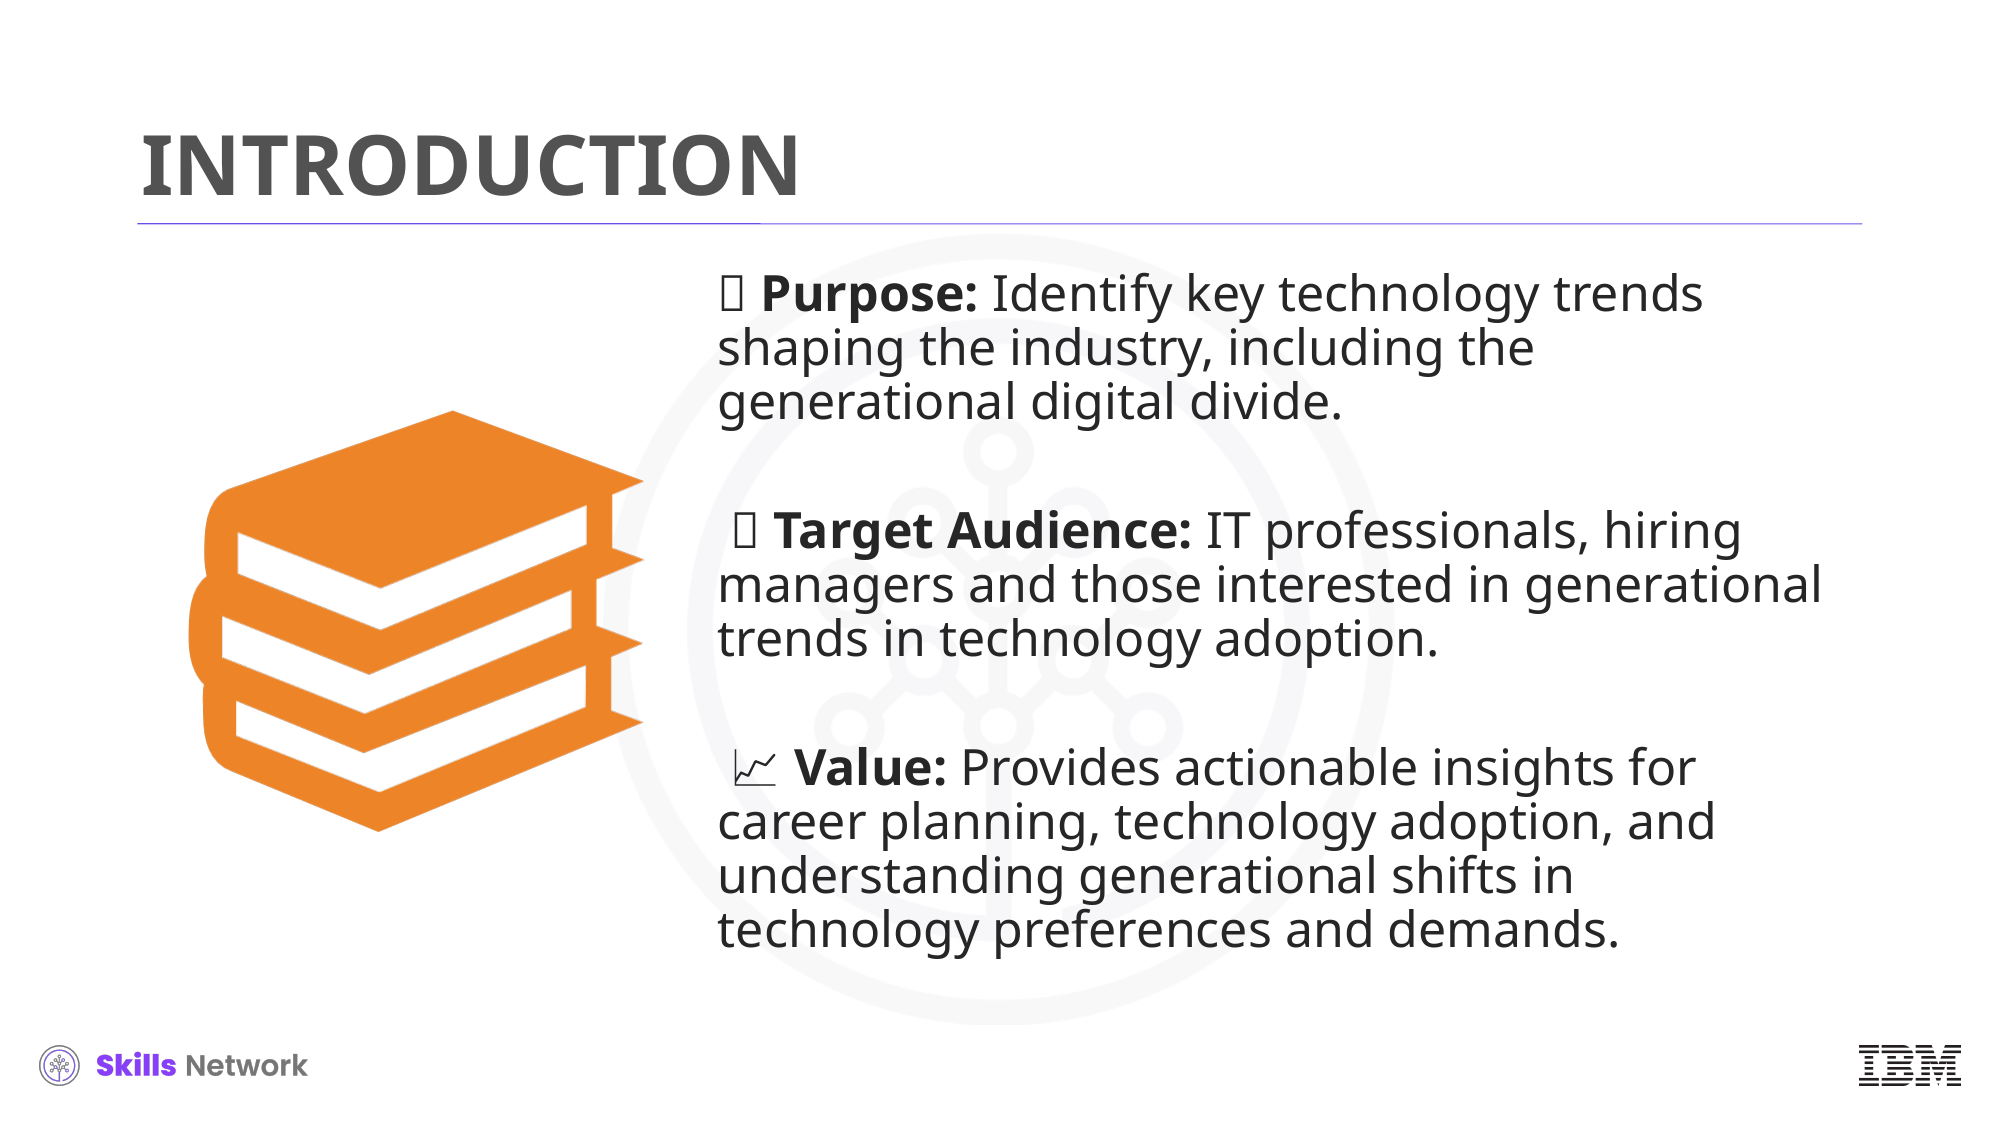

# INTRODUCTION
🎯 Purpose: Identify key technology trends shaping the industry, including the generational digital divide.
 👥 Target Audience: IT professionals, hiring managers and those interested in generational trends in technology adoption.
 📈 Value: Provides actionable insights for career planning, technology adoption, and understanding generational shifts in technology preferences and demands.